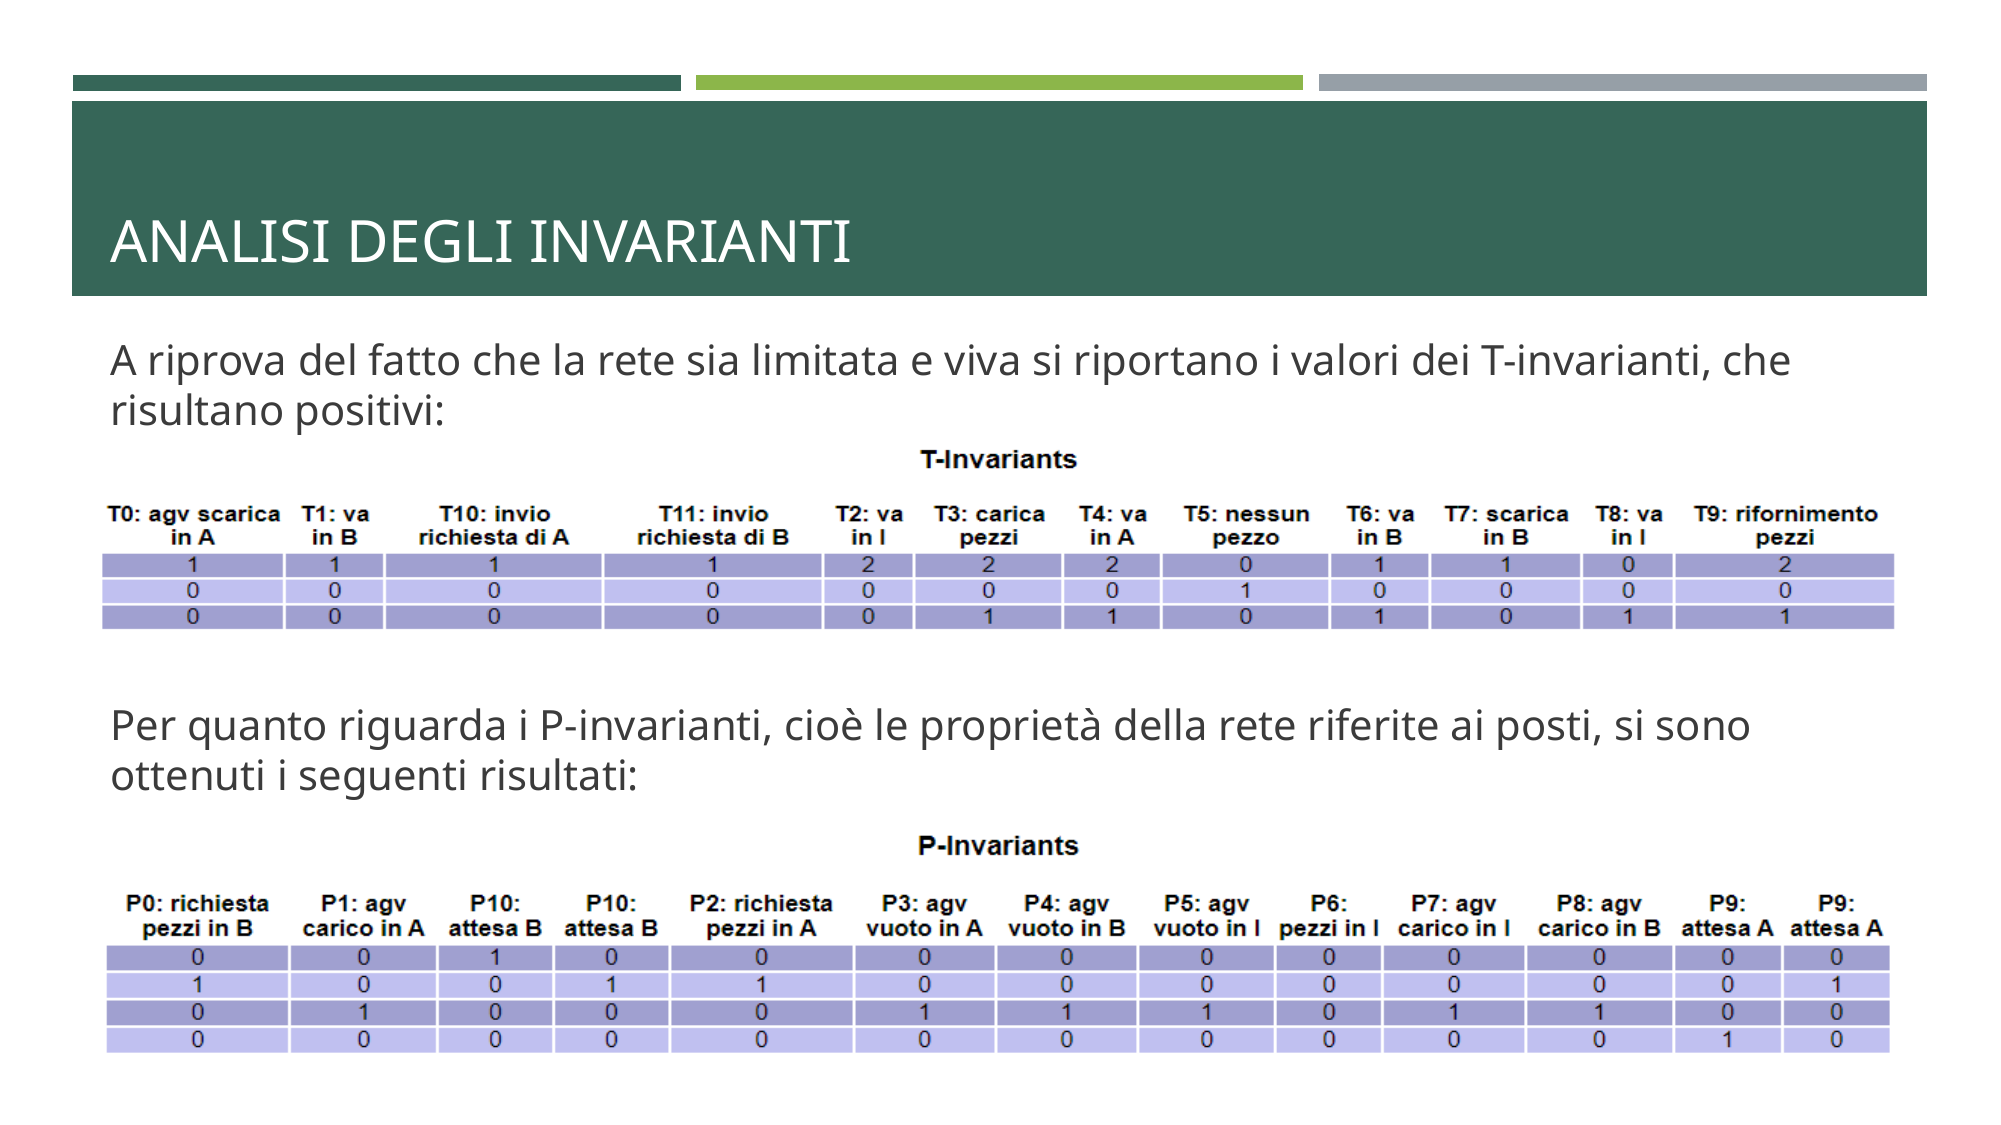

# Analisi degli invarianti
A riprova del fatto che la rete sia limitata e viva si riportano i valori dei T-invarianti, che risultano positivi:
Per quanto riguarda i P-invarianti, cioè le proprietà della rete riferite ai posti, si sono ottenuti i seguenti risultati: